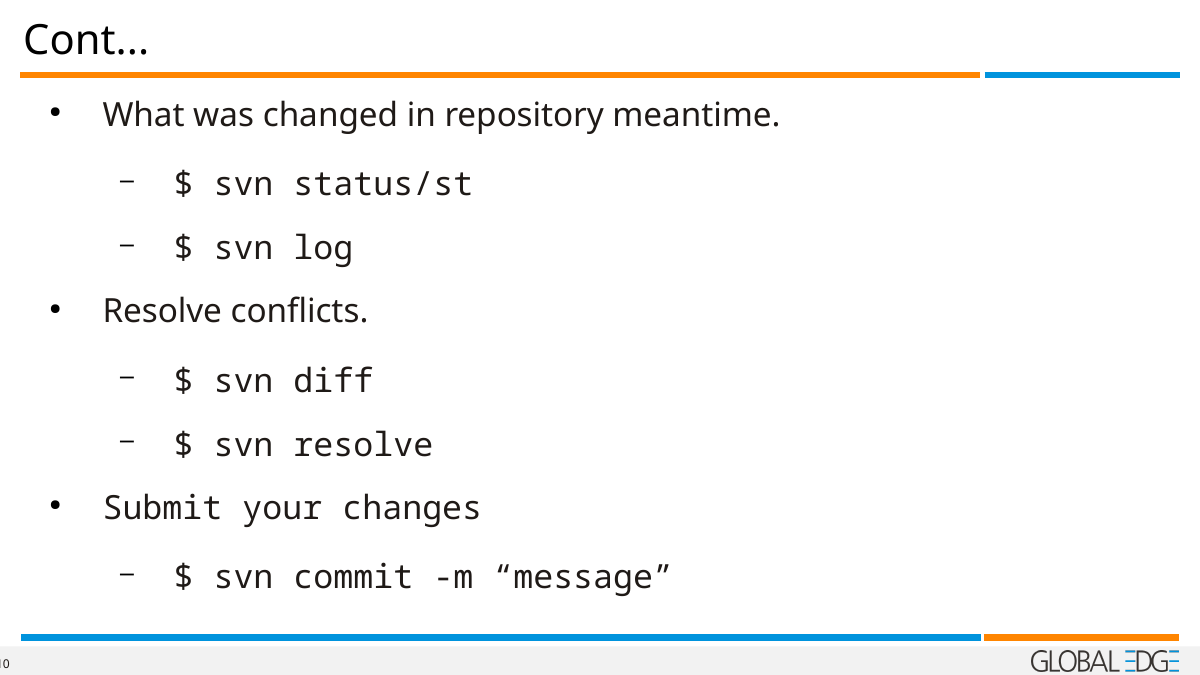

# Cont...
What was changed in repository meantime.
$ svn status/st
$ svn log
Resolve conflicts.
$ svn diff
$ svn resolve
Submit your changes
$ svn commit -m “message”